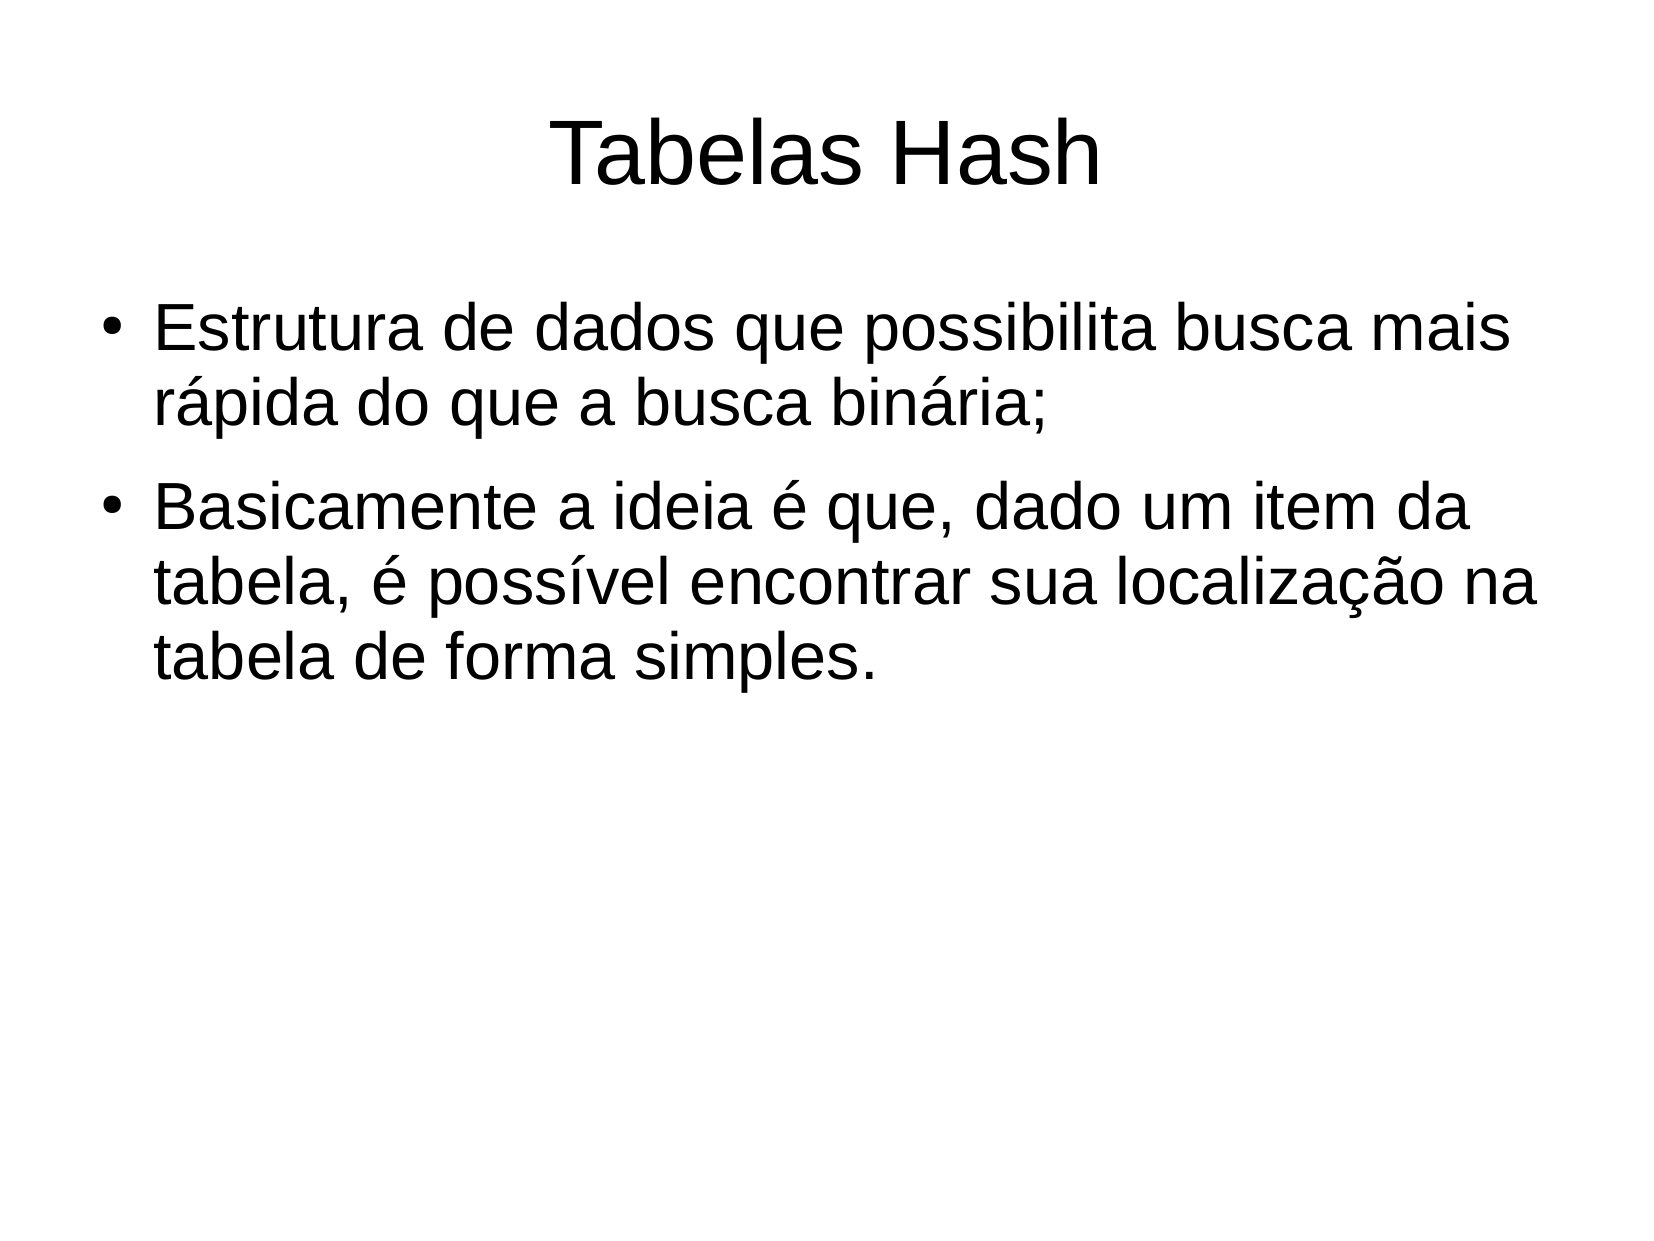

# Tabelas Hash
Estrutura de dados que possibilita busca mais rápida do que a busca binária;
Basicamente a ideia é que, dado um item da tabela, é possível encontrar sua localização na tabela de forma simples.